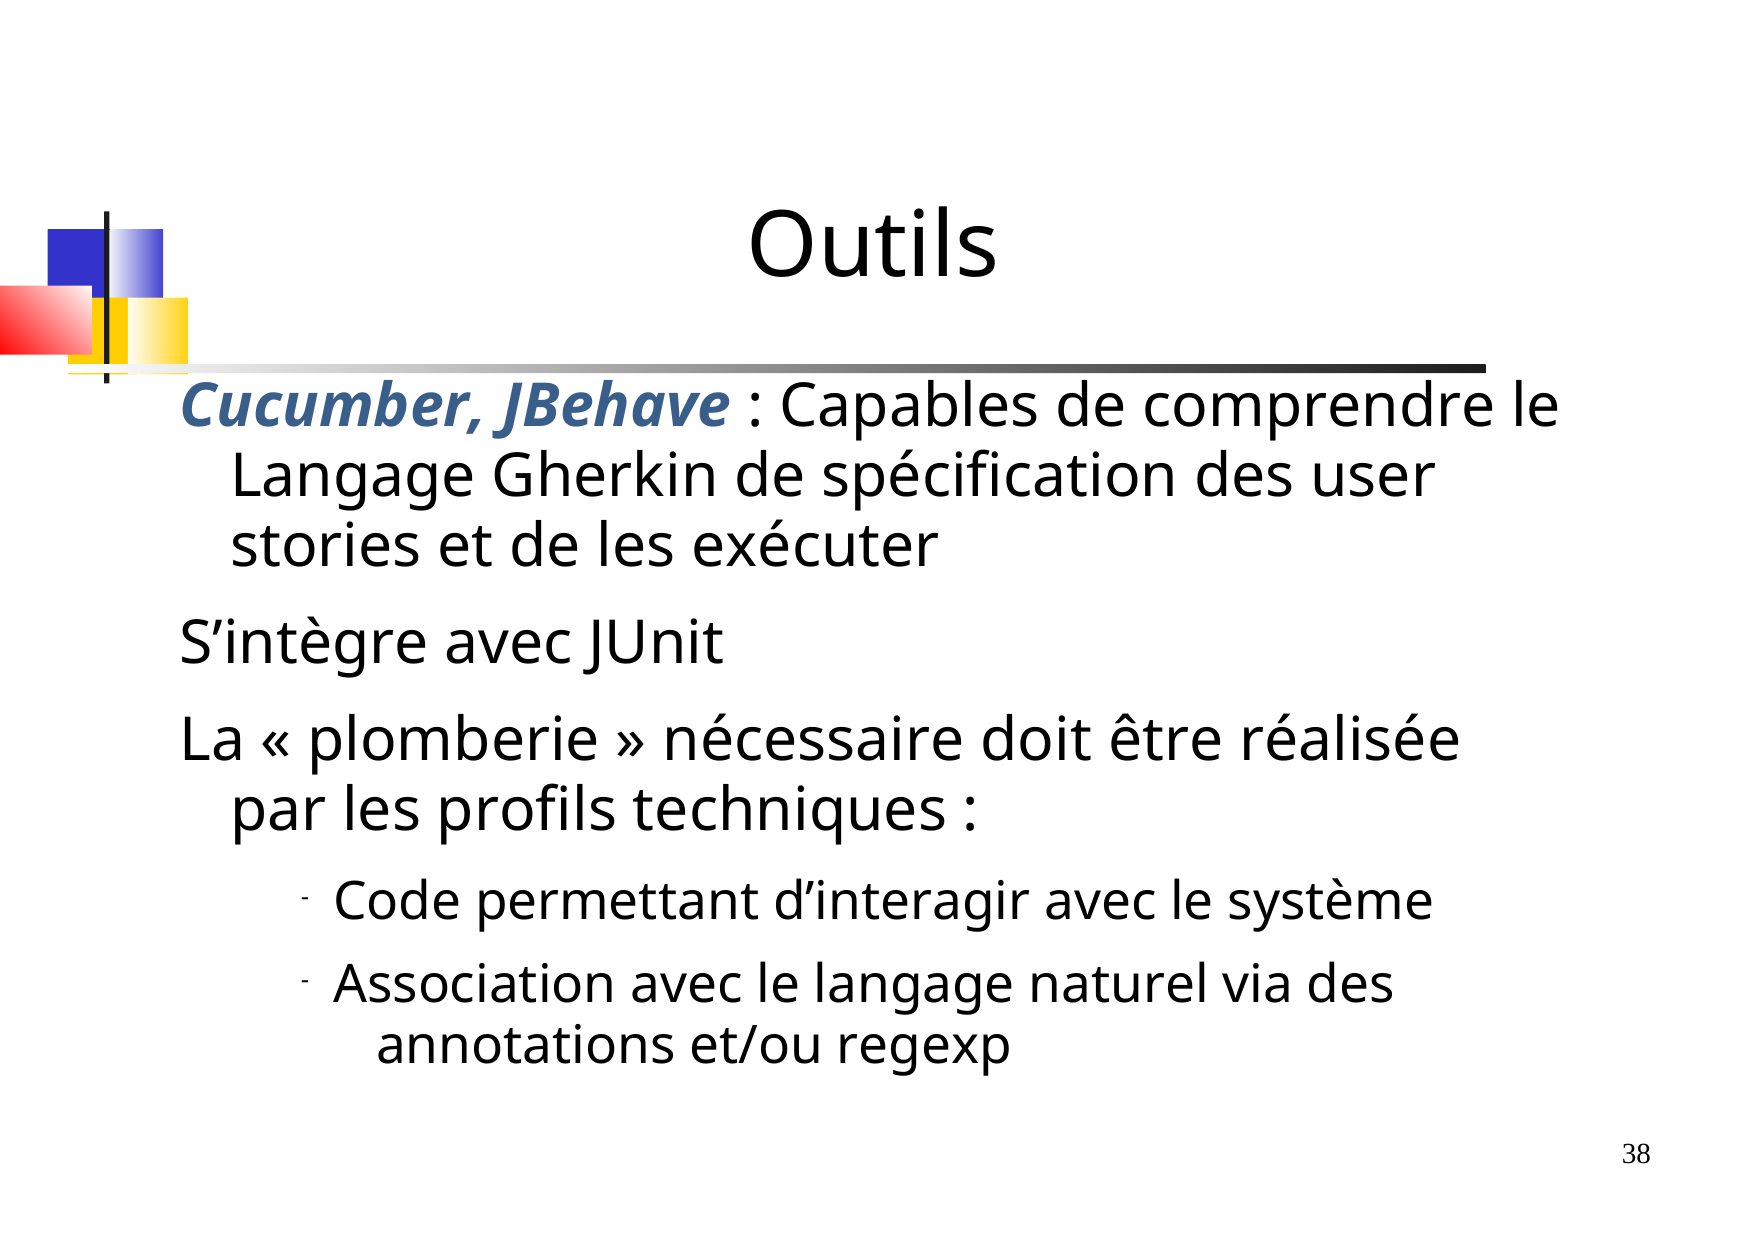

# Outils
Cucumber, JBehave : Capables de comprendre le Langage Gherkin de spécification des user stories et de les exécuter
S’intègre avec JUnit
La « plomberie » nécessaire doit être réalisée par les profils techniques :
Code permettant d’interagir avec le système
Association avec le langage naturel via des annotations et/ou regexp